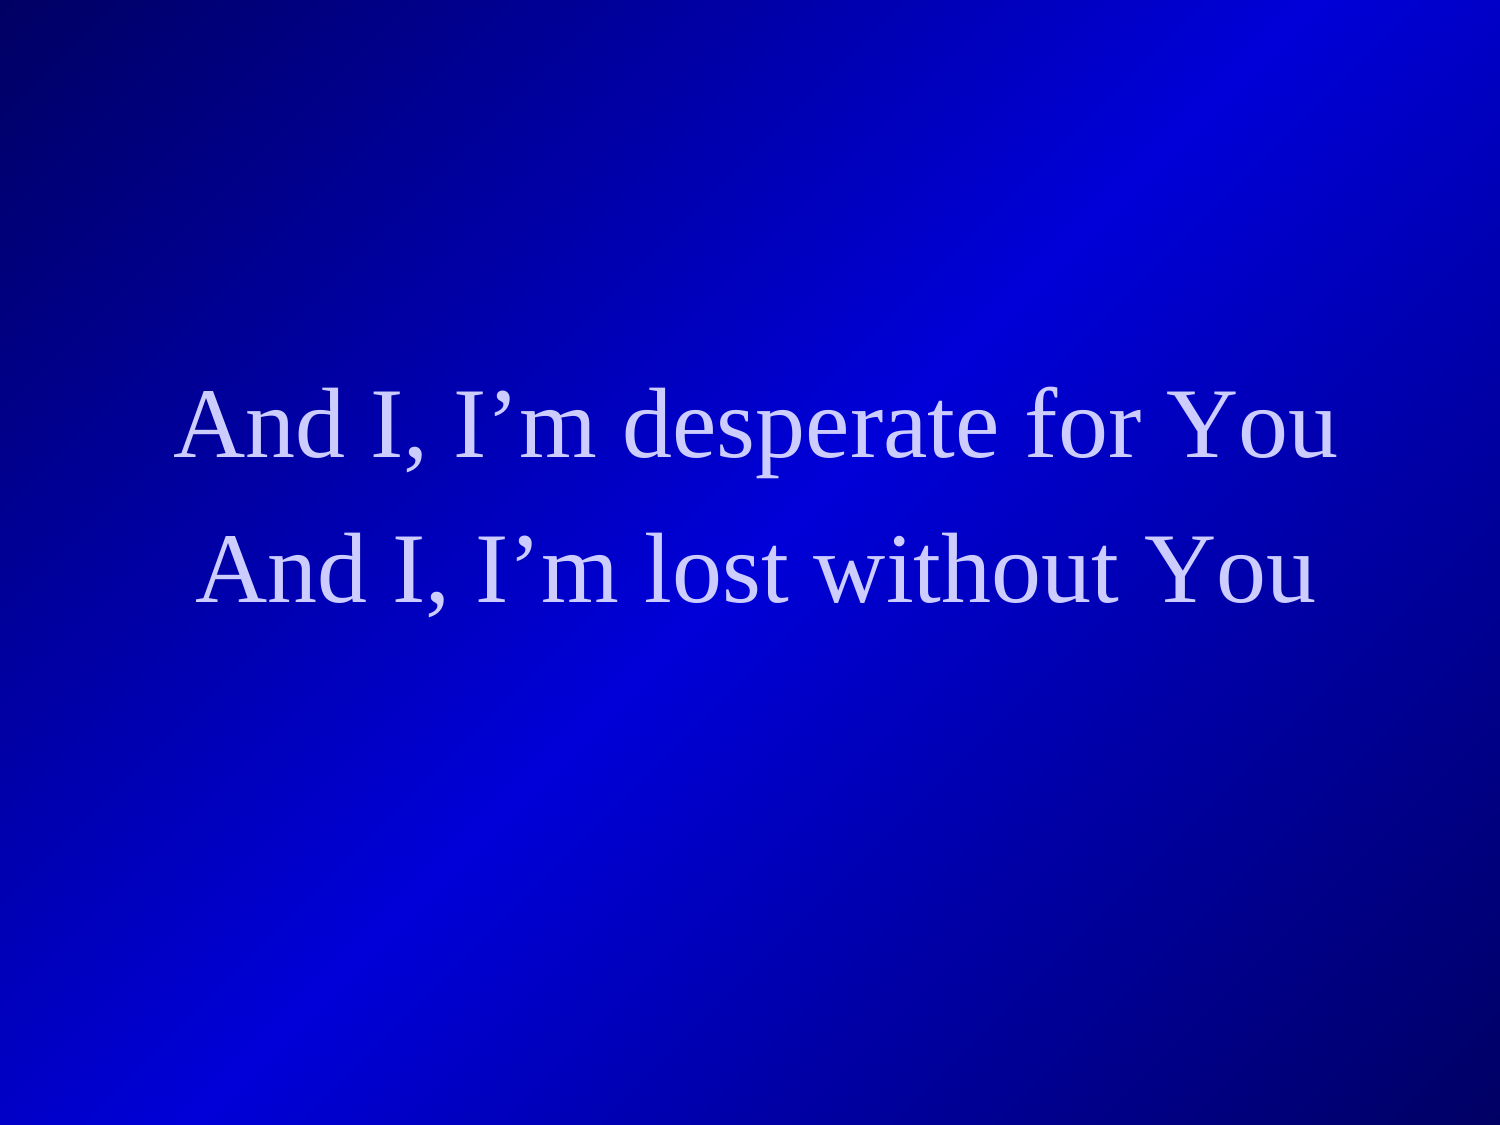

# And I, I’m desperate for You
And I, I’m lost without You